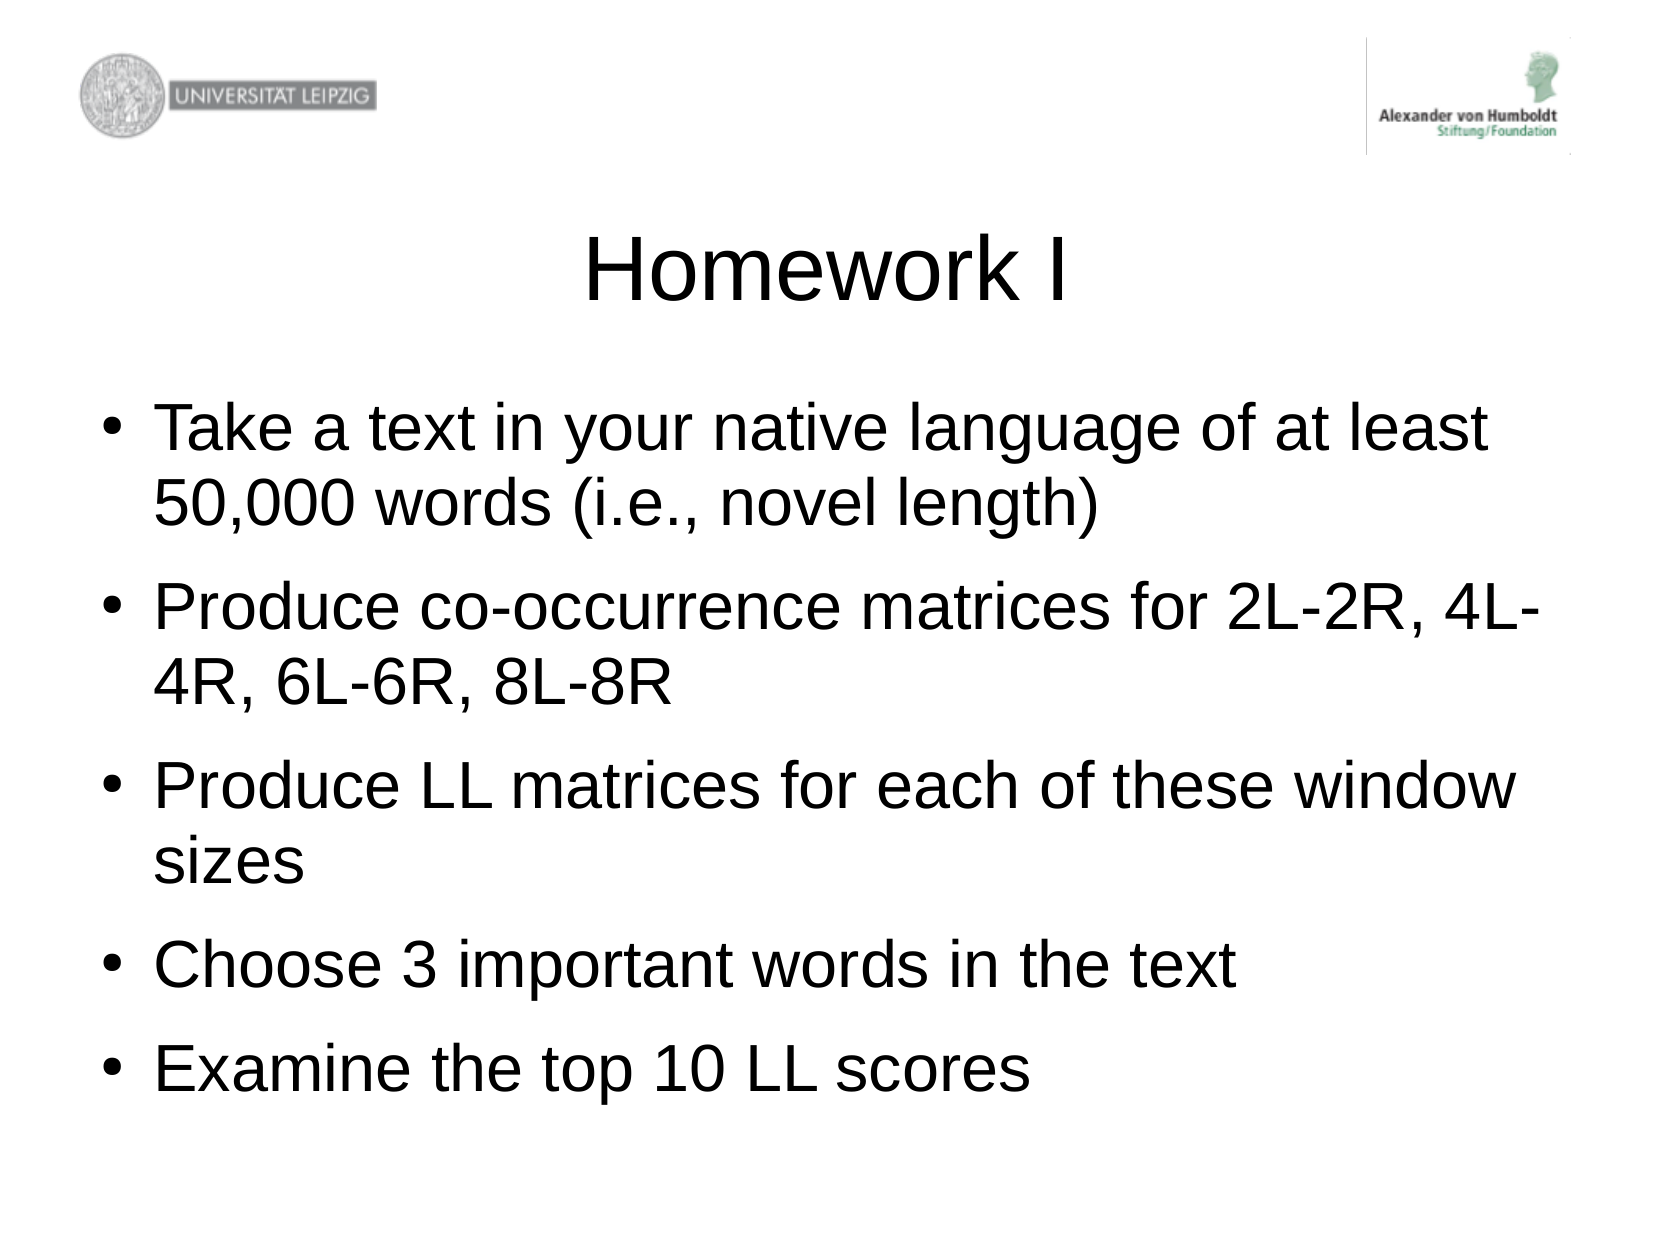

# Homework I
Take a text in your native language of at least 50,000 words (i.e., novel length)
Produce co-occurrence matrices for 2L-2R, 4L-4R, 6L-6R, 8L-8R
Produce LL matrices for each of these window sizes
Choose 3 important words in the text
Examine the top 10 LL scores